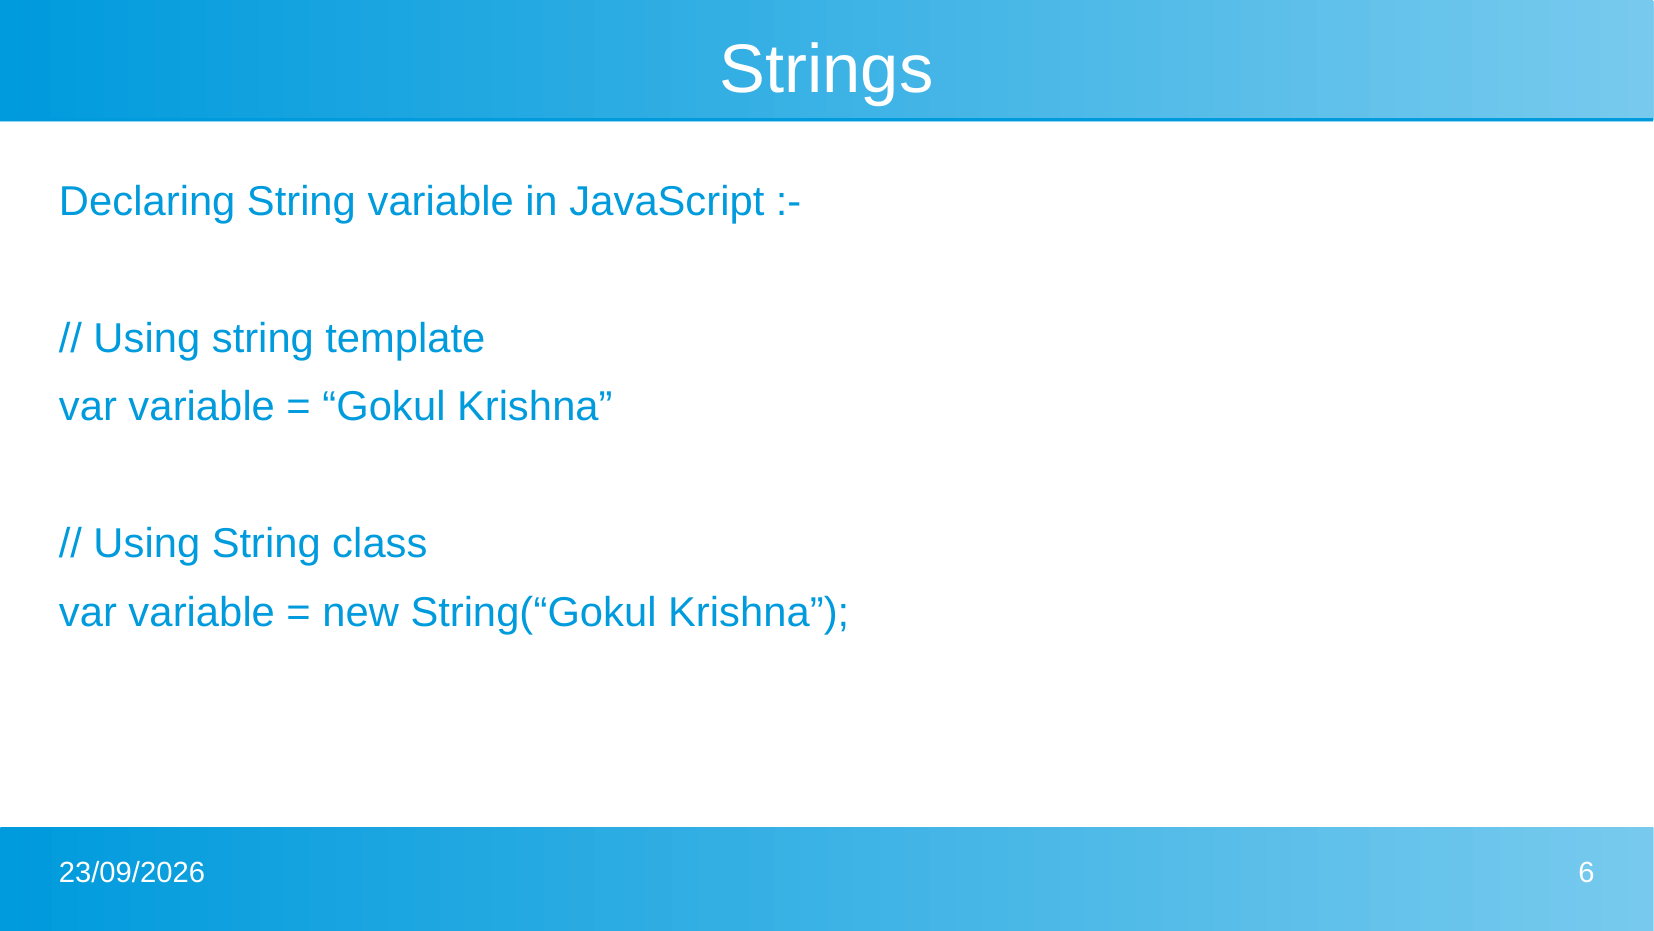

# Strings
Declaring String variable in JavaScript :-
// Using string template
var variable = “Gokul Krishna”
// Using String class
var variable = new String(“Gokul Krishna”);
6